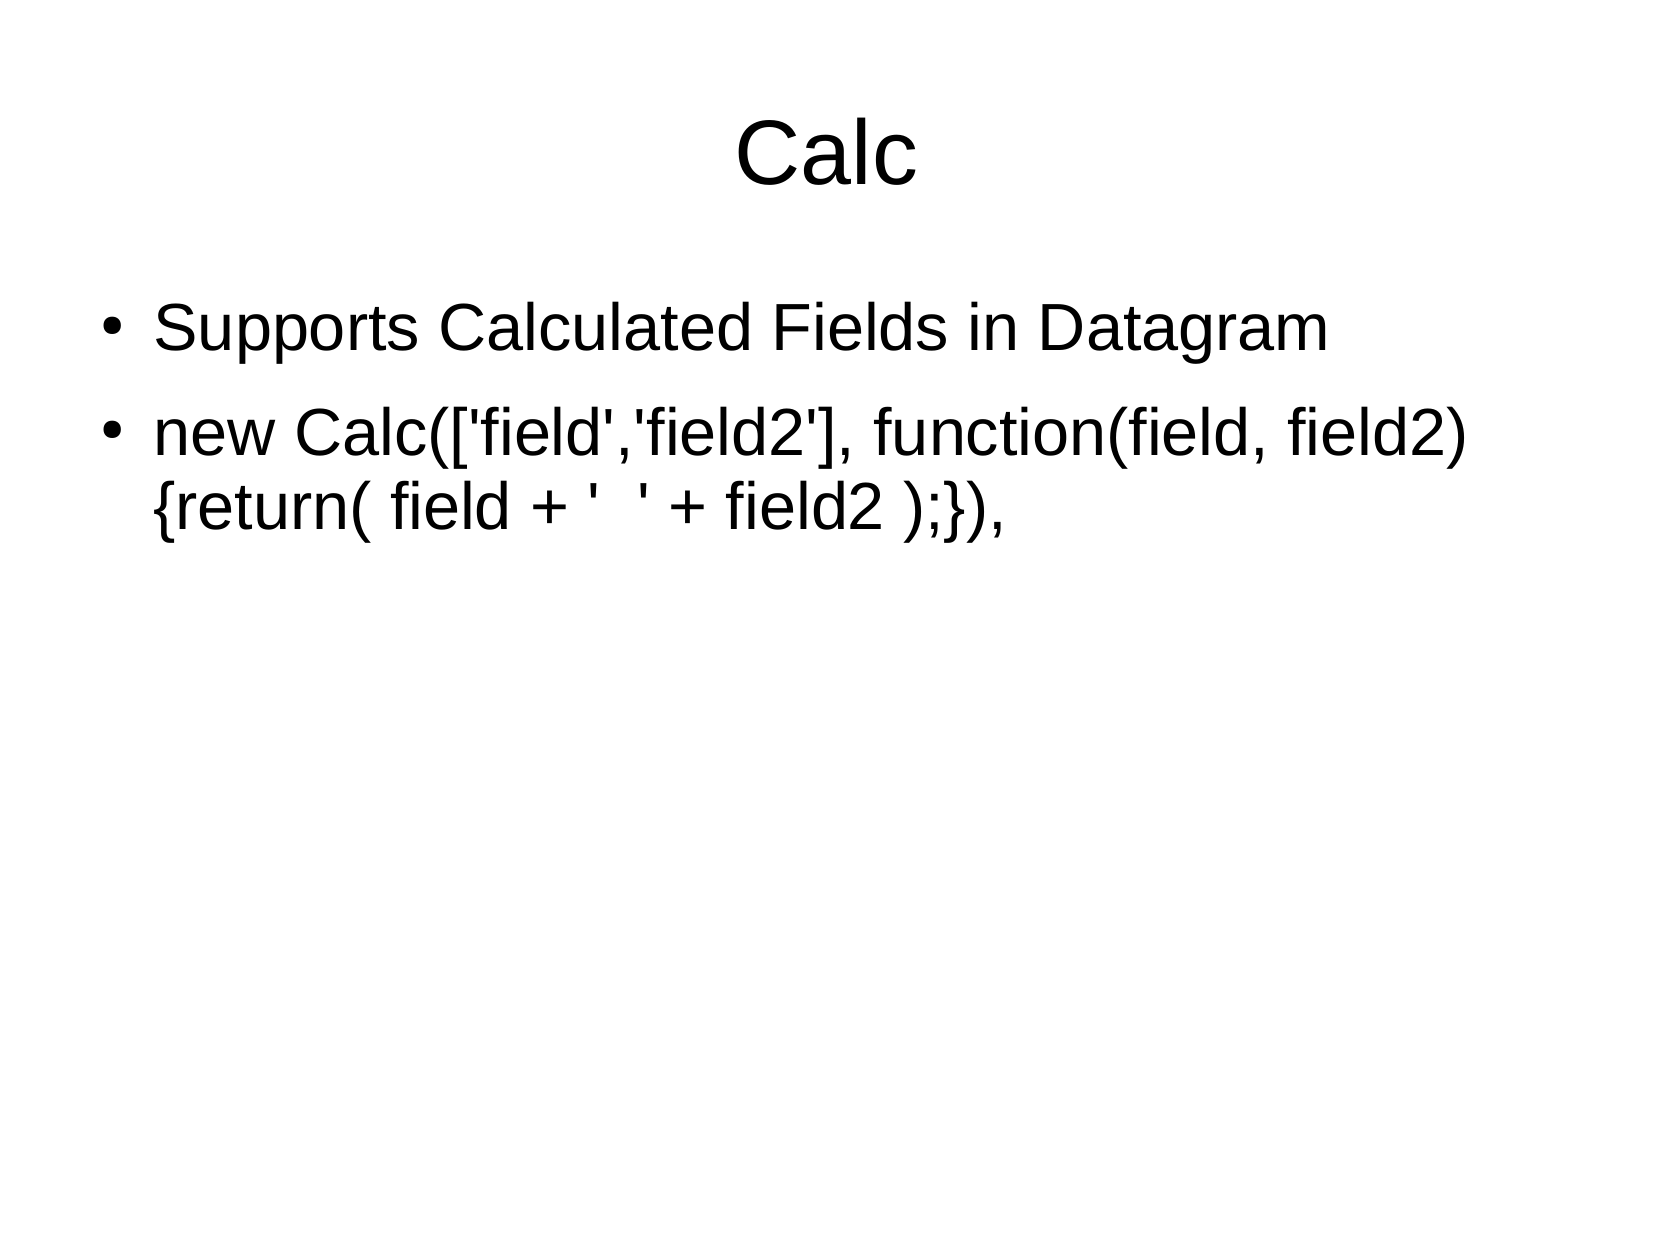

# Calc
Supports Calculated Fields in Datagram
new Calc(['field','field2'], function(field, field2) {return( field + ' ' + field2 );}),